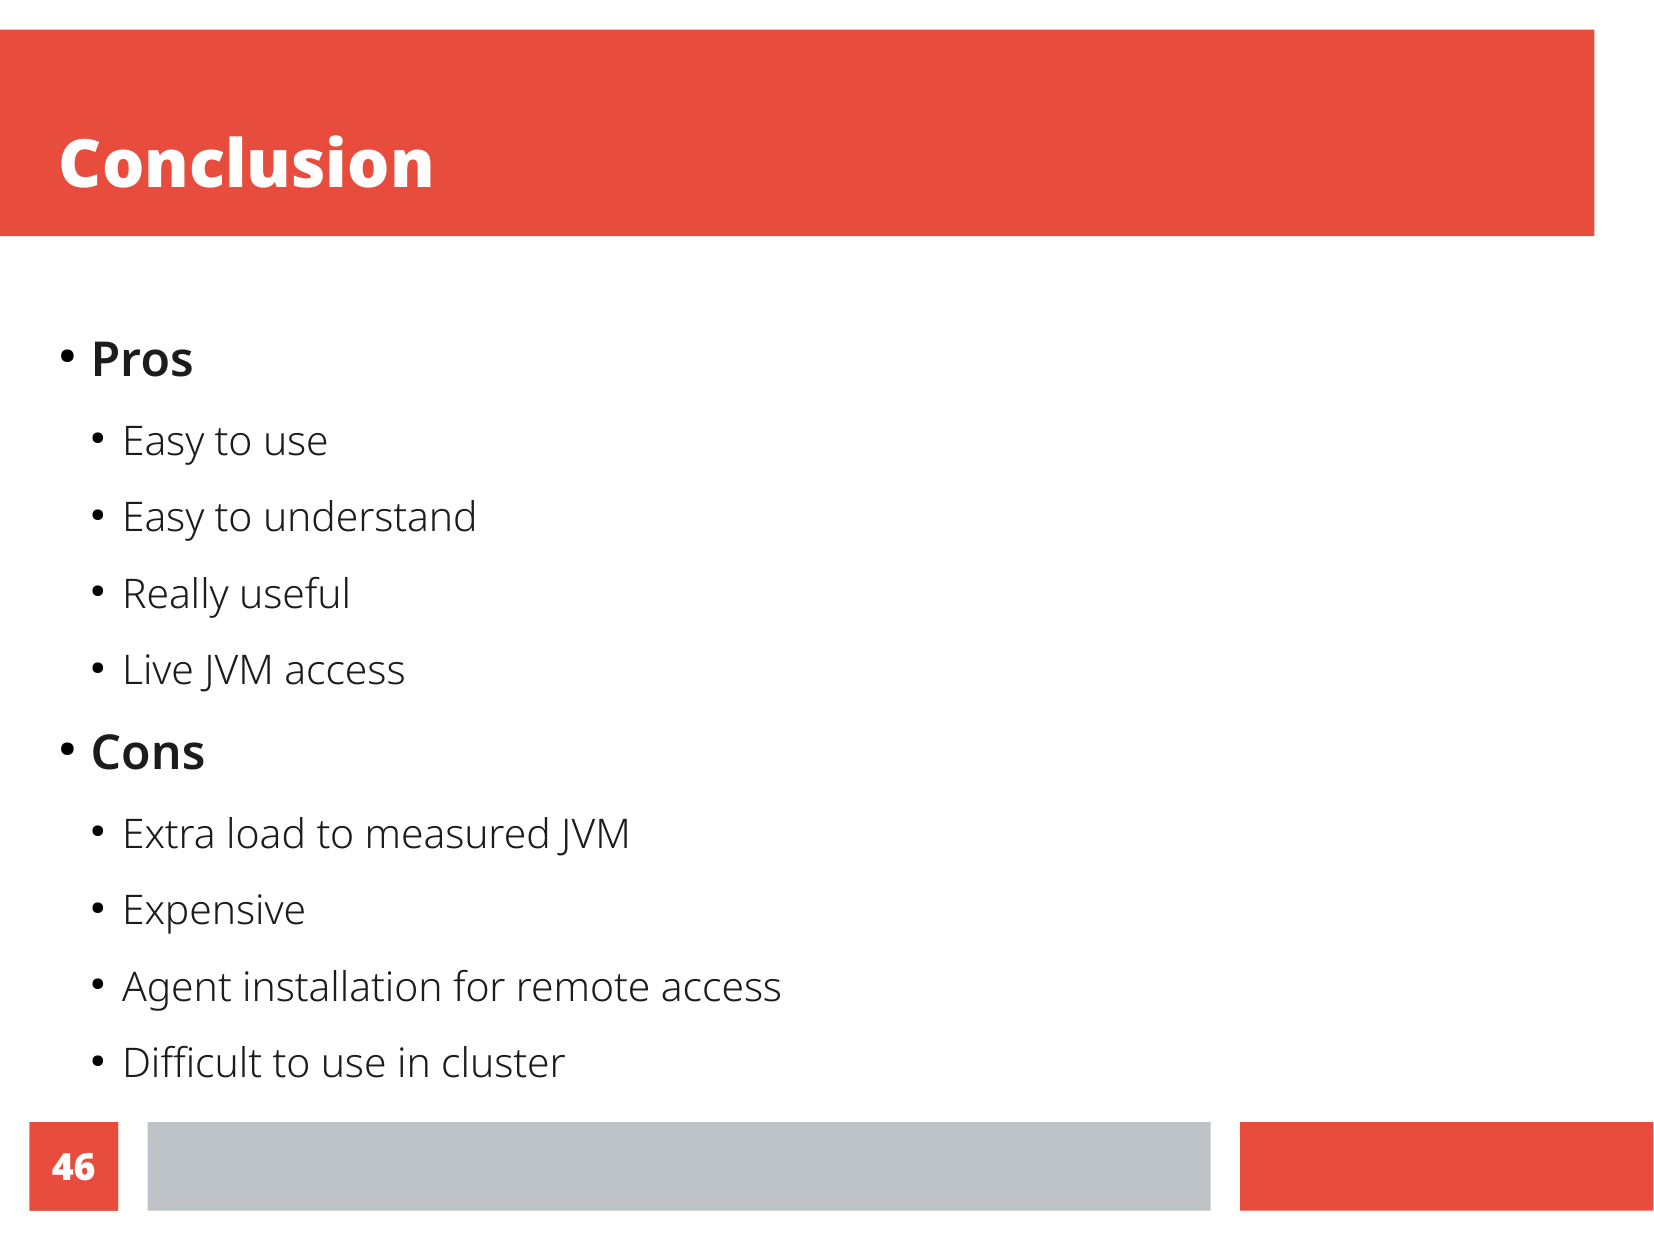

# Conclusion
Pros
Easy to use
Easy to understand
Really useful
Live JVM access
Cons
Extra load to measured JVM
Expensive
Agent installation for remote access
Difficult to use in cluster
46